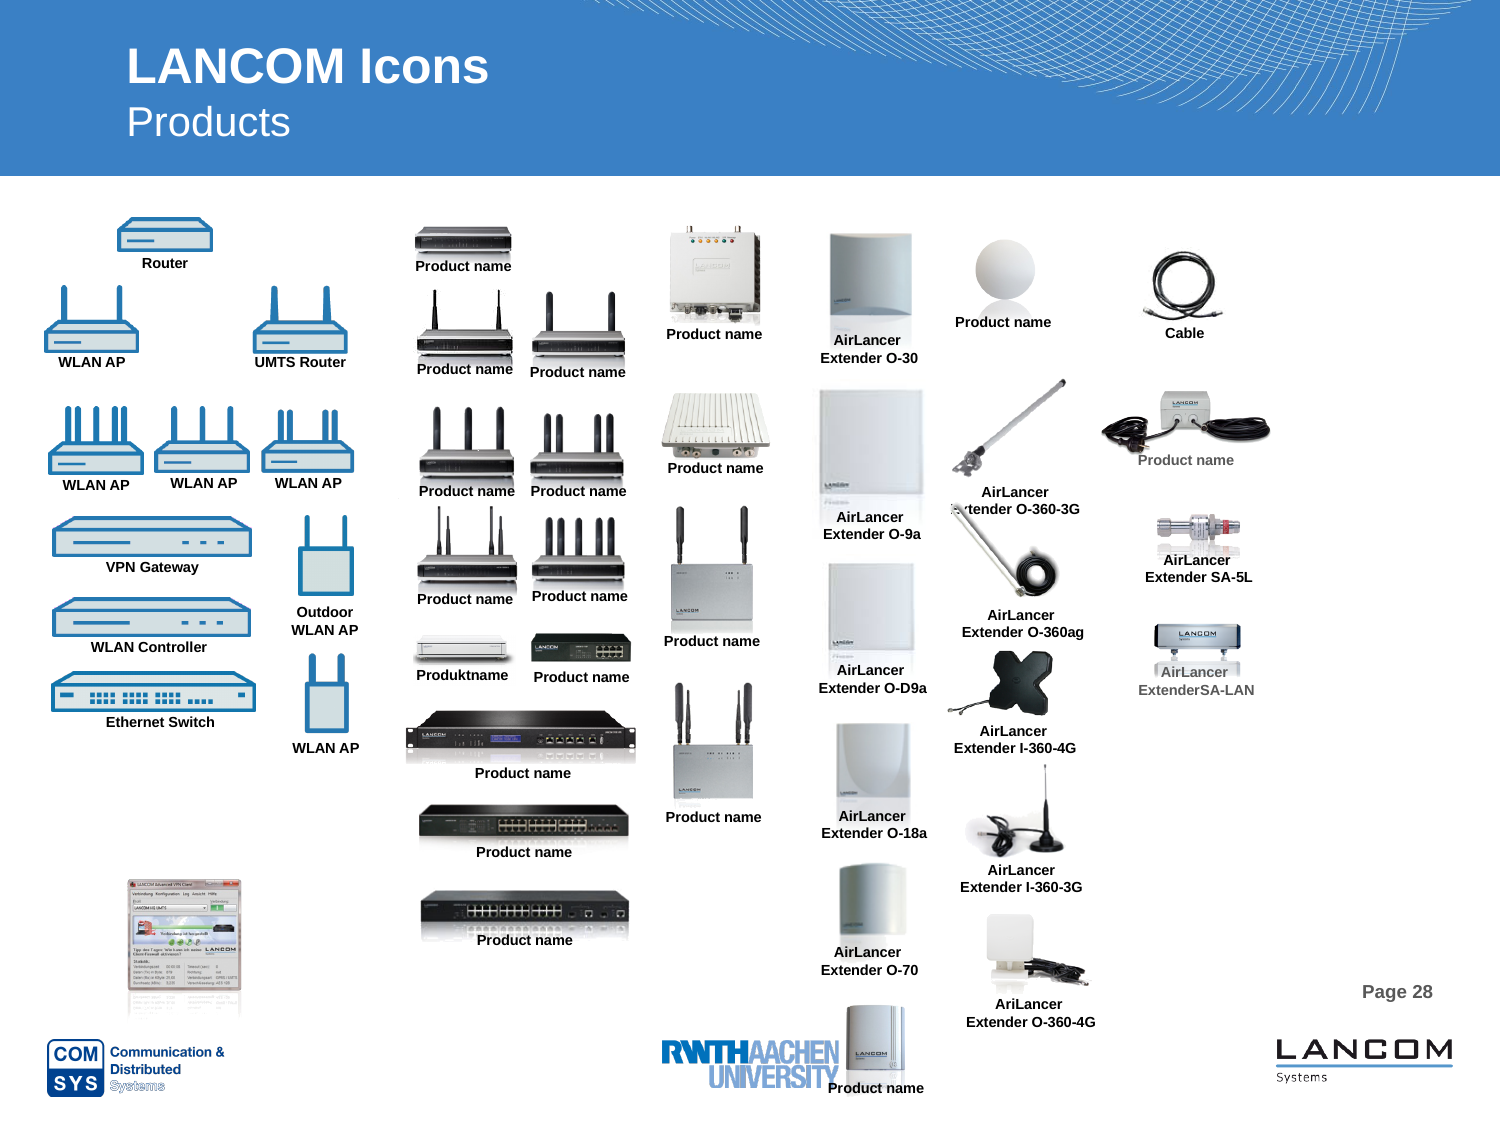

# LANCOM Icons Products
Product name
Product name
Router
Product name
AirLancer
Extender O-30
Cable
Product name
Product name
UMTS Router
WLAN AP
AirLancer
Extender O-360-3G
AirLancer
Extender O-9a
Product name
Product name
Product name
WLAN AP
WLAN AP
WLAN AP
Product name
Product name
AirLancer
Extender SA-5L
AirLancer
Extender O-360ag
Product name
Product name
Outdoor
WLAN AP
VPN Gateway
AirLancer
Extender O-D9a
WLAN Controller
Product name
Produktname
AirLancer
Extender I-360-4G
WLAN AP
AirLancer
ExtenderSA-LAN
Ethernet Switch
Product name
Product name
AirLancer
Extender O-18a
AirLancer
Extender I-360-3G
Product name
AirLancer
Extender O-70
Product name
AriLancer
Extender O-360-4G
Product name